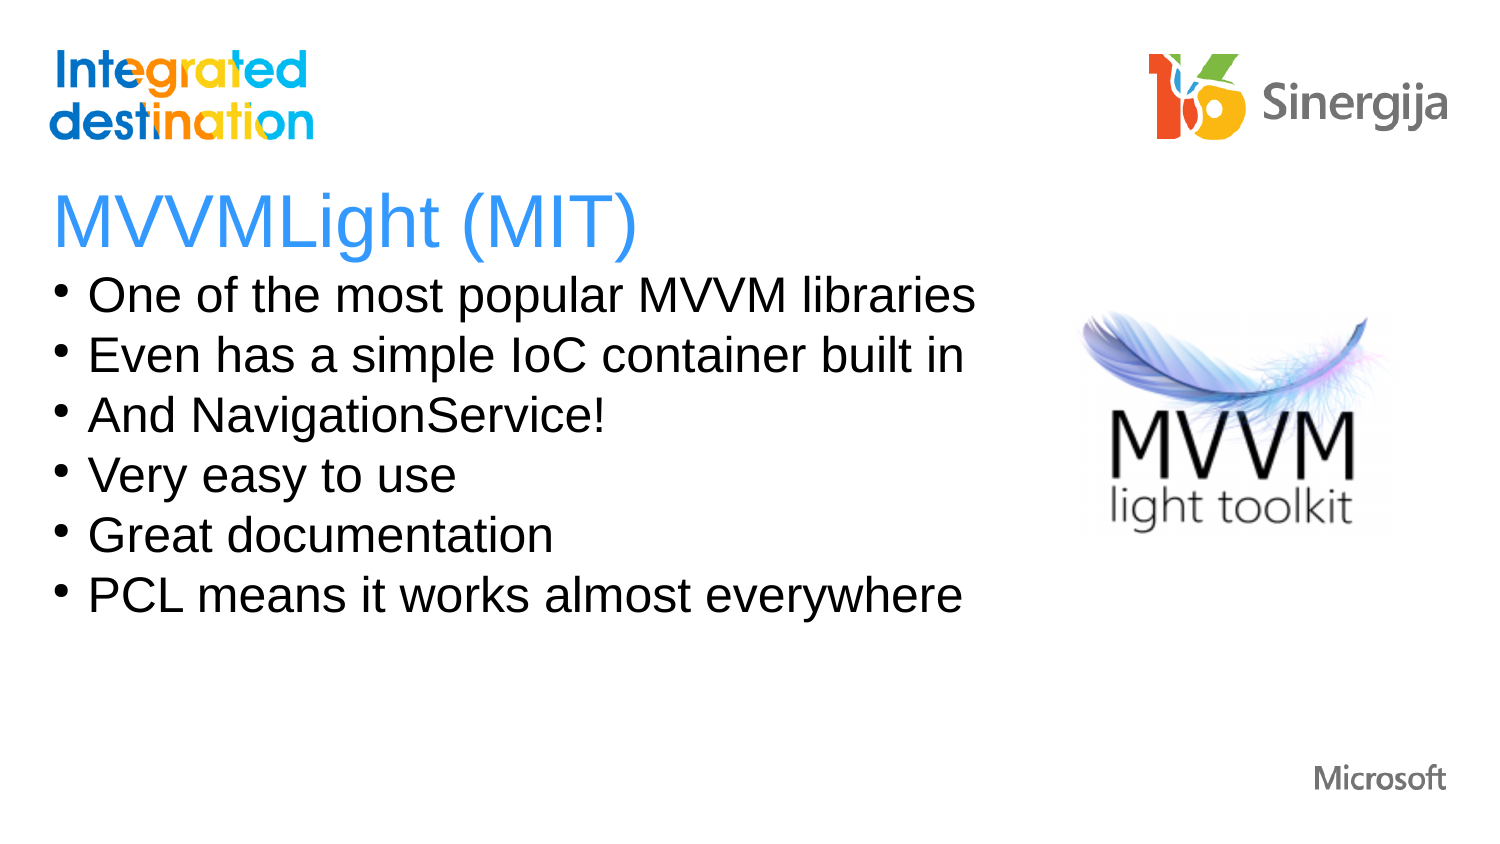

MVVMLight (MIT)
One of the most popular MVVM libraries
Even has a simple IoC container built in
And NavigationService!
Very easy to use
Great documentation
PCL means it works almost everywhere